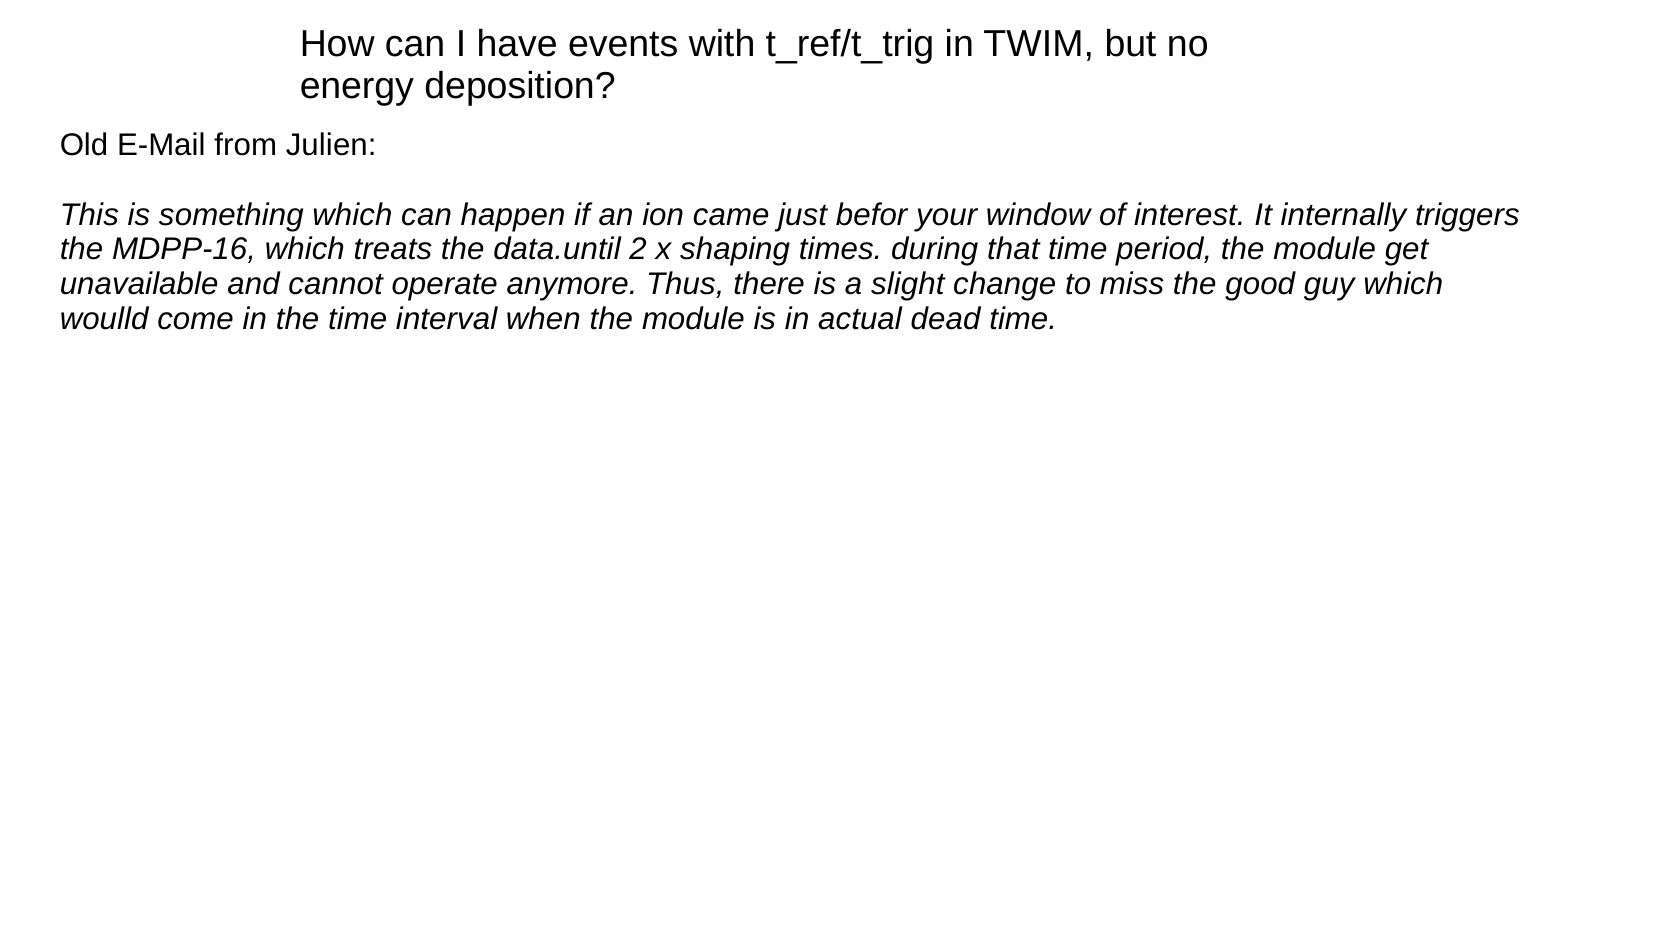

How can I have events with t_ref/t_trig in TWIM, but no energy deposition?
Old E-Mail from Julien:
This is something which can happen if an ion came just befor your window of interest. It internally triggers the MDPP-16, which treats the data.until 2 x shaping times. during that time period, the module get unavailable and cannot operate anymore. Thus, there is a slight change to miss the good guy which woulld come in the time interval when the module is in actual dead time.